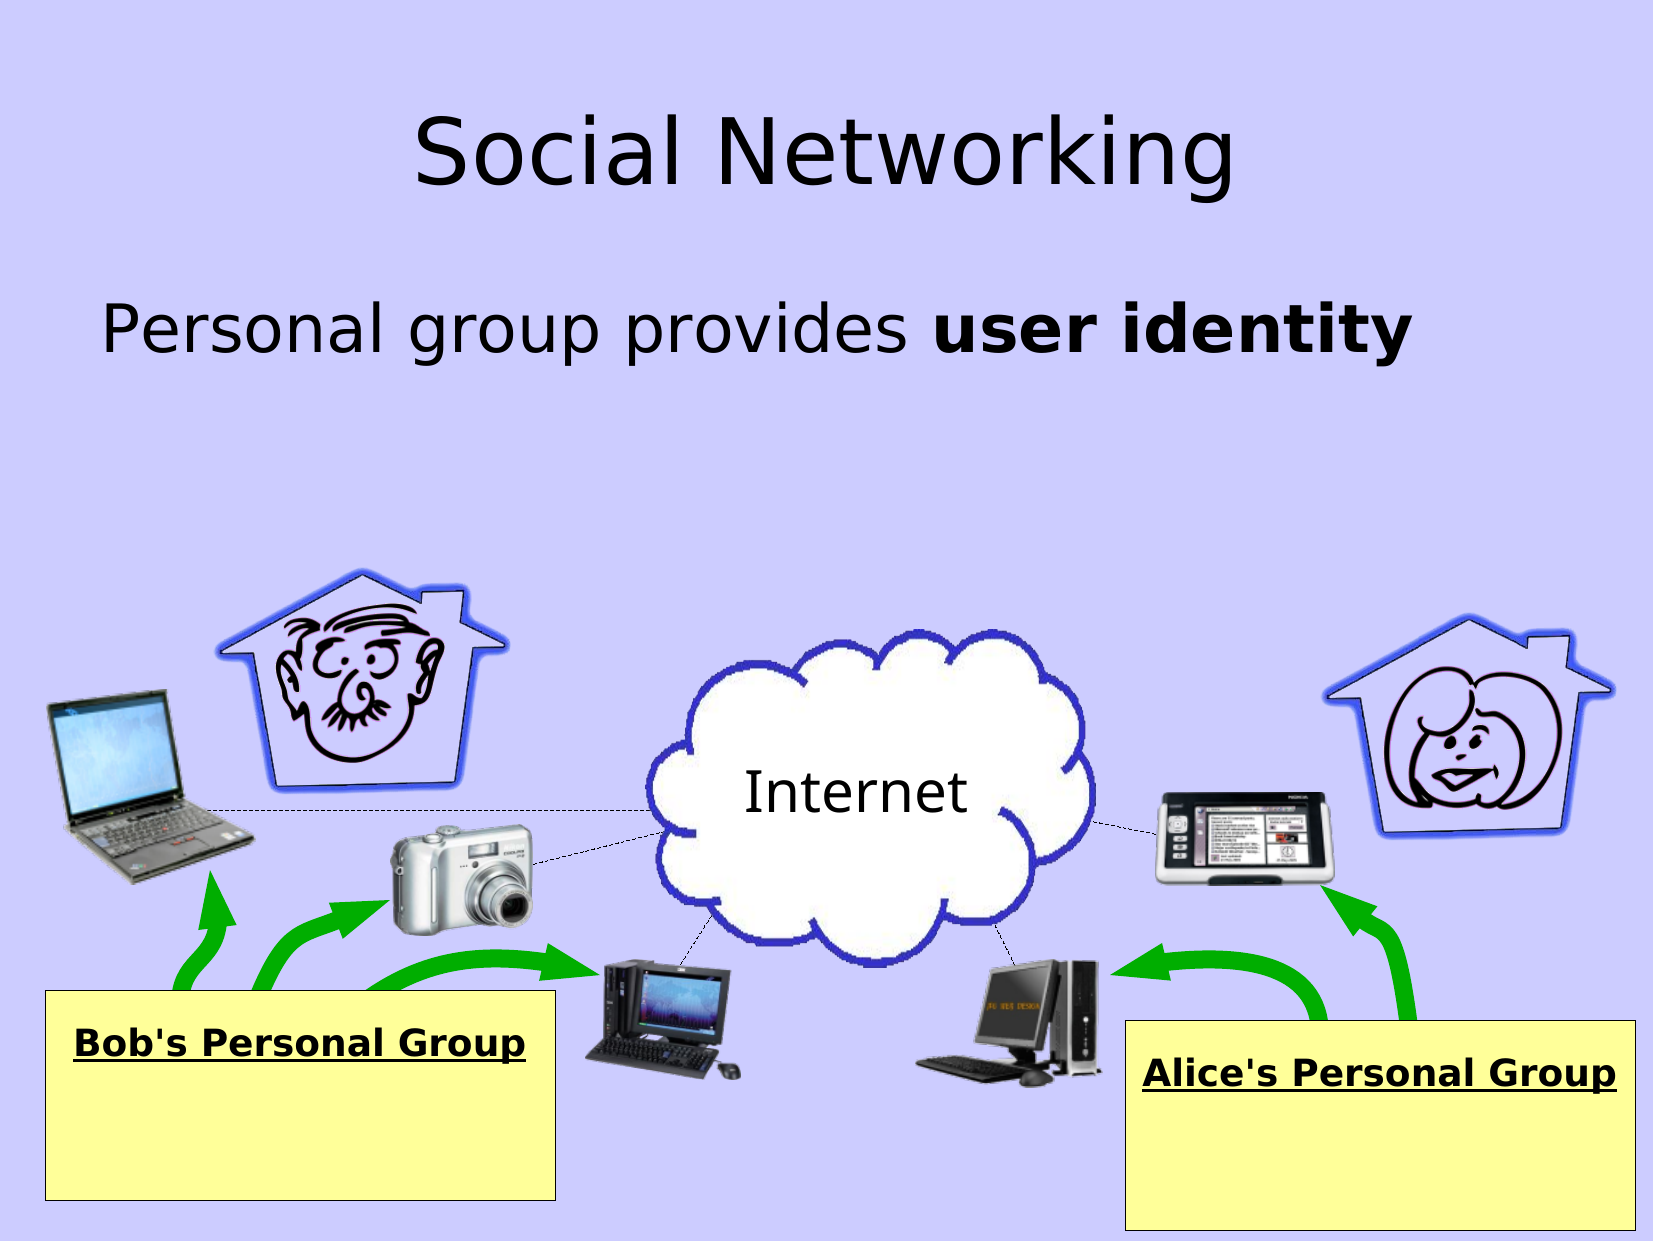

# Social Networking
Personal group provides user identity
Internet
Bob's Personal Group
Alice's Personal Group